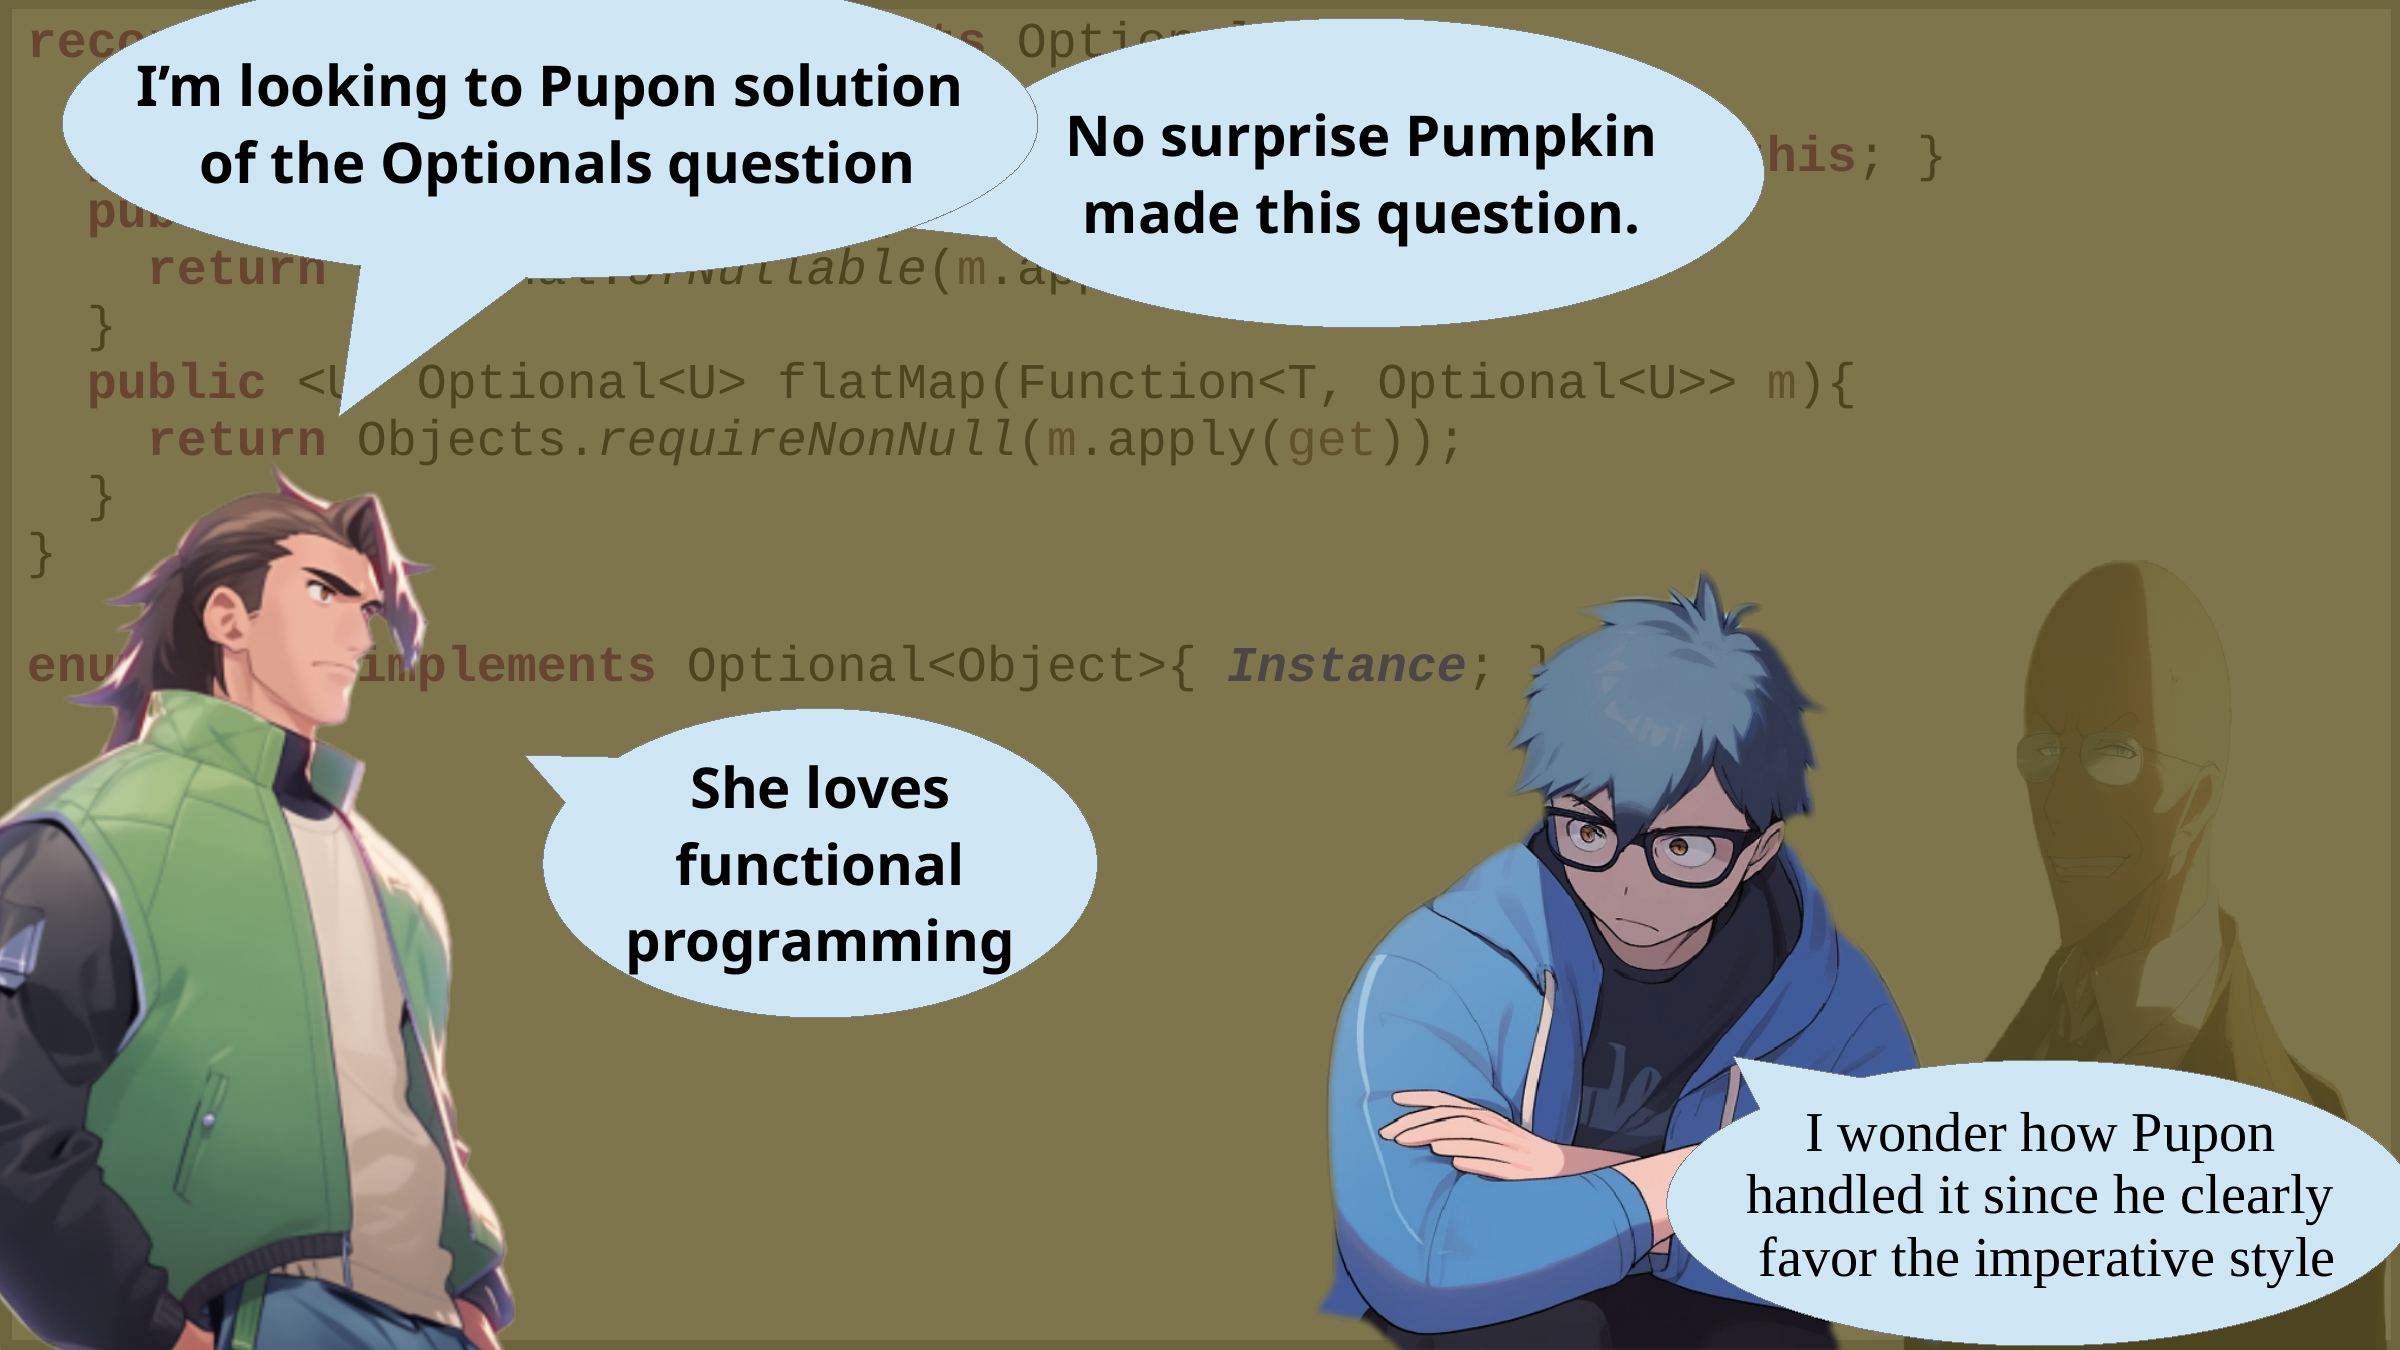

I’m looking to Pupon solution
 of the Optionals question
record Some<T>(T get) implements Optional<T>{
 public T orElseGet(Supplier<T> unused){ return get; }
 public Optional<T> or(Supplier<Optional<T>> s){ return this; }
 public <U> Optional<U> map(Function<T, U> m){
 return Optional.ofNullable(m.apply(get));
 }
 public <U> Optional<U> flatMap(Function<T, Optional<U>> m){
 return Objects.requireNonNull(m.apply(get));
 }
}
enum Empty implements Optional<Object>{ Instance; }
No surprise Pumpkin
made this question.
She loves
functional
programming
I wonder how Pupon
handled it since he clearly
 favor the imperative style